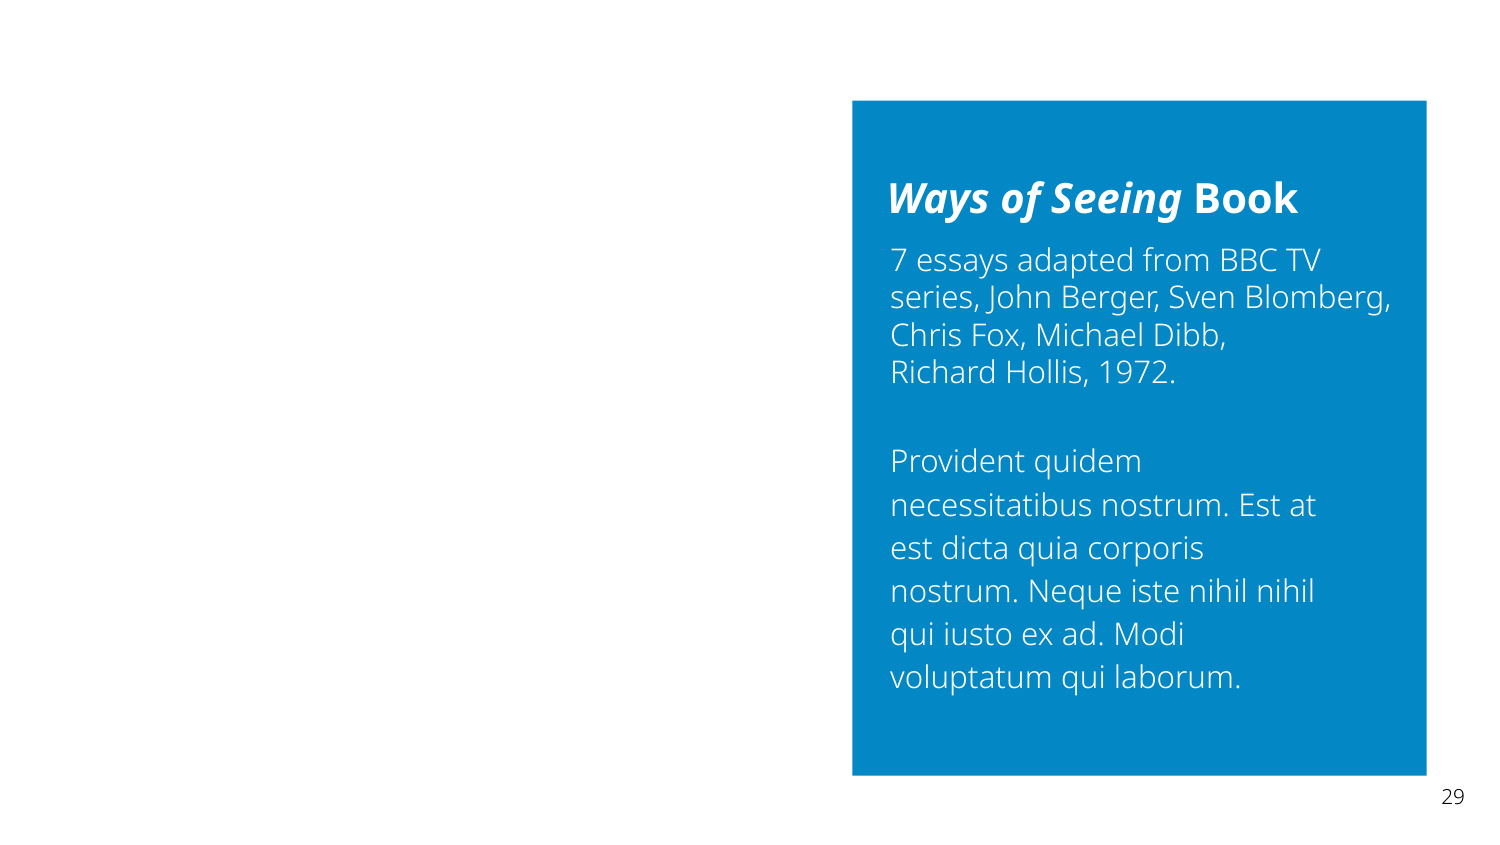

Ways of Seeing Book
# 7 essays adapted from BBC TV series, John Berger, Sven Blomberg, Chris Fox, Michael Dibb, Richard Hollis, 1972.
Provident quidem necessitatibus nostrum. Est at est dicta quia corporis nostrum. Neque iste nihil nihil qui iusto ex ad. Modi voluptatum qui laborum.